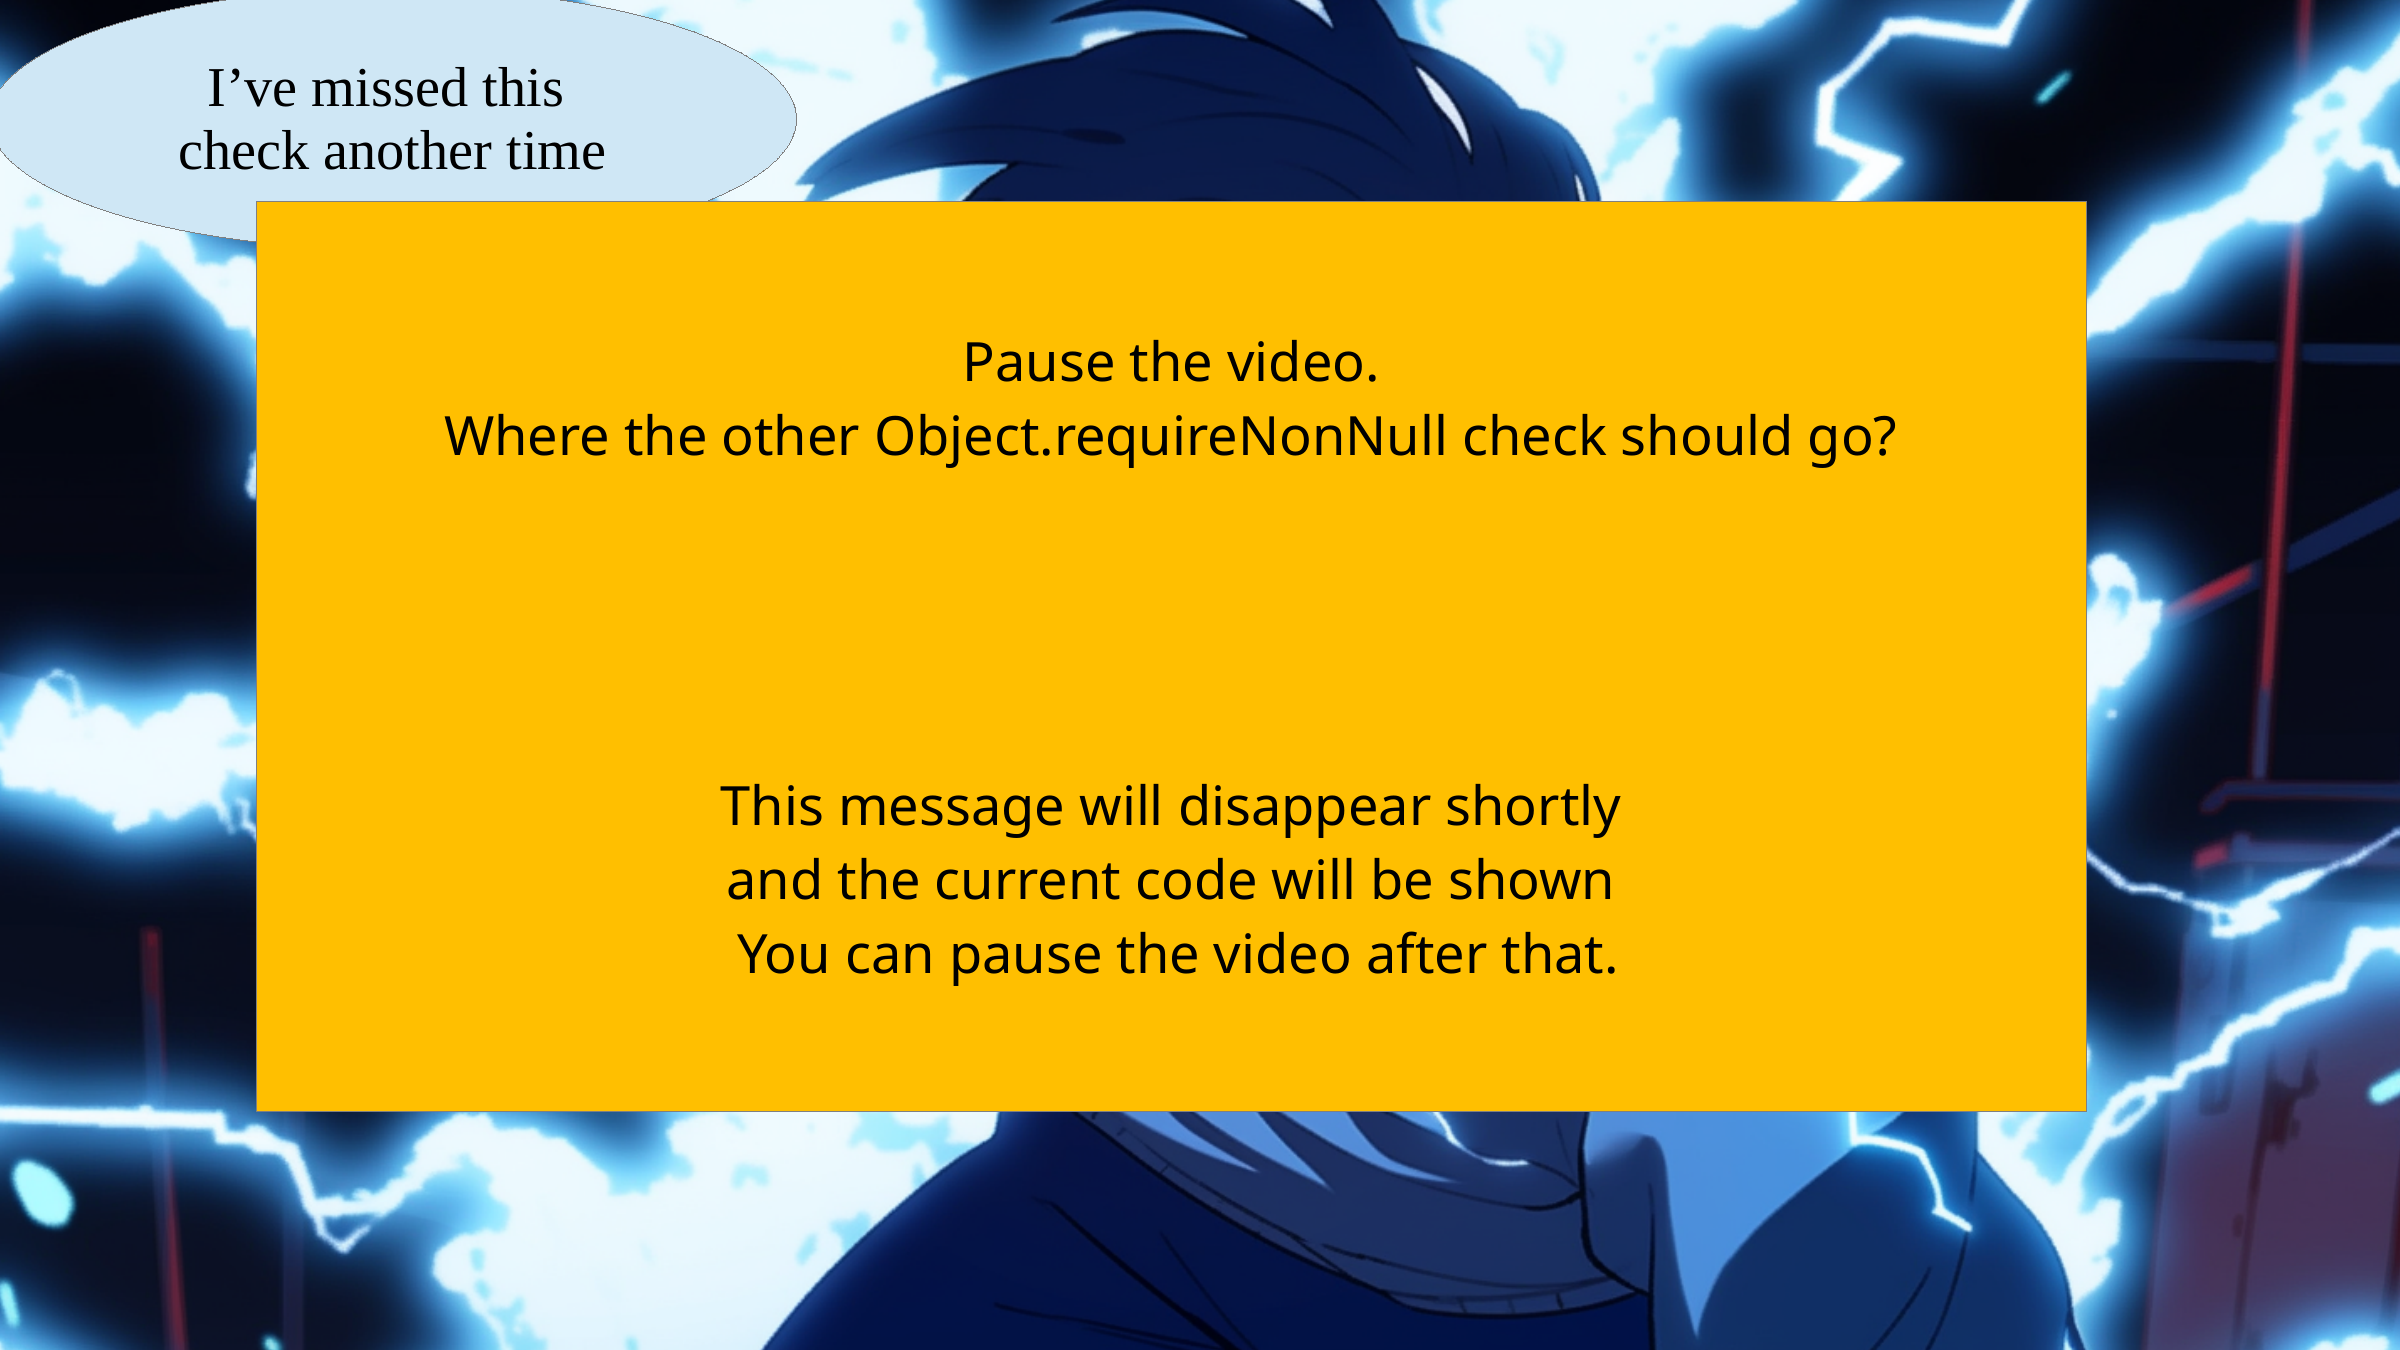

I’ve missed this
check another time
Pause the video.
Where the other Object.requireNonNull check should go?
This message will disappear shortly
and the current code will be shown
 You can pause the video after that.